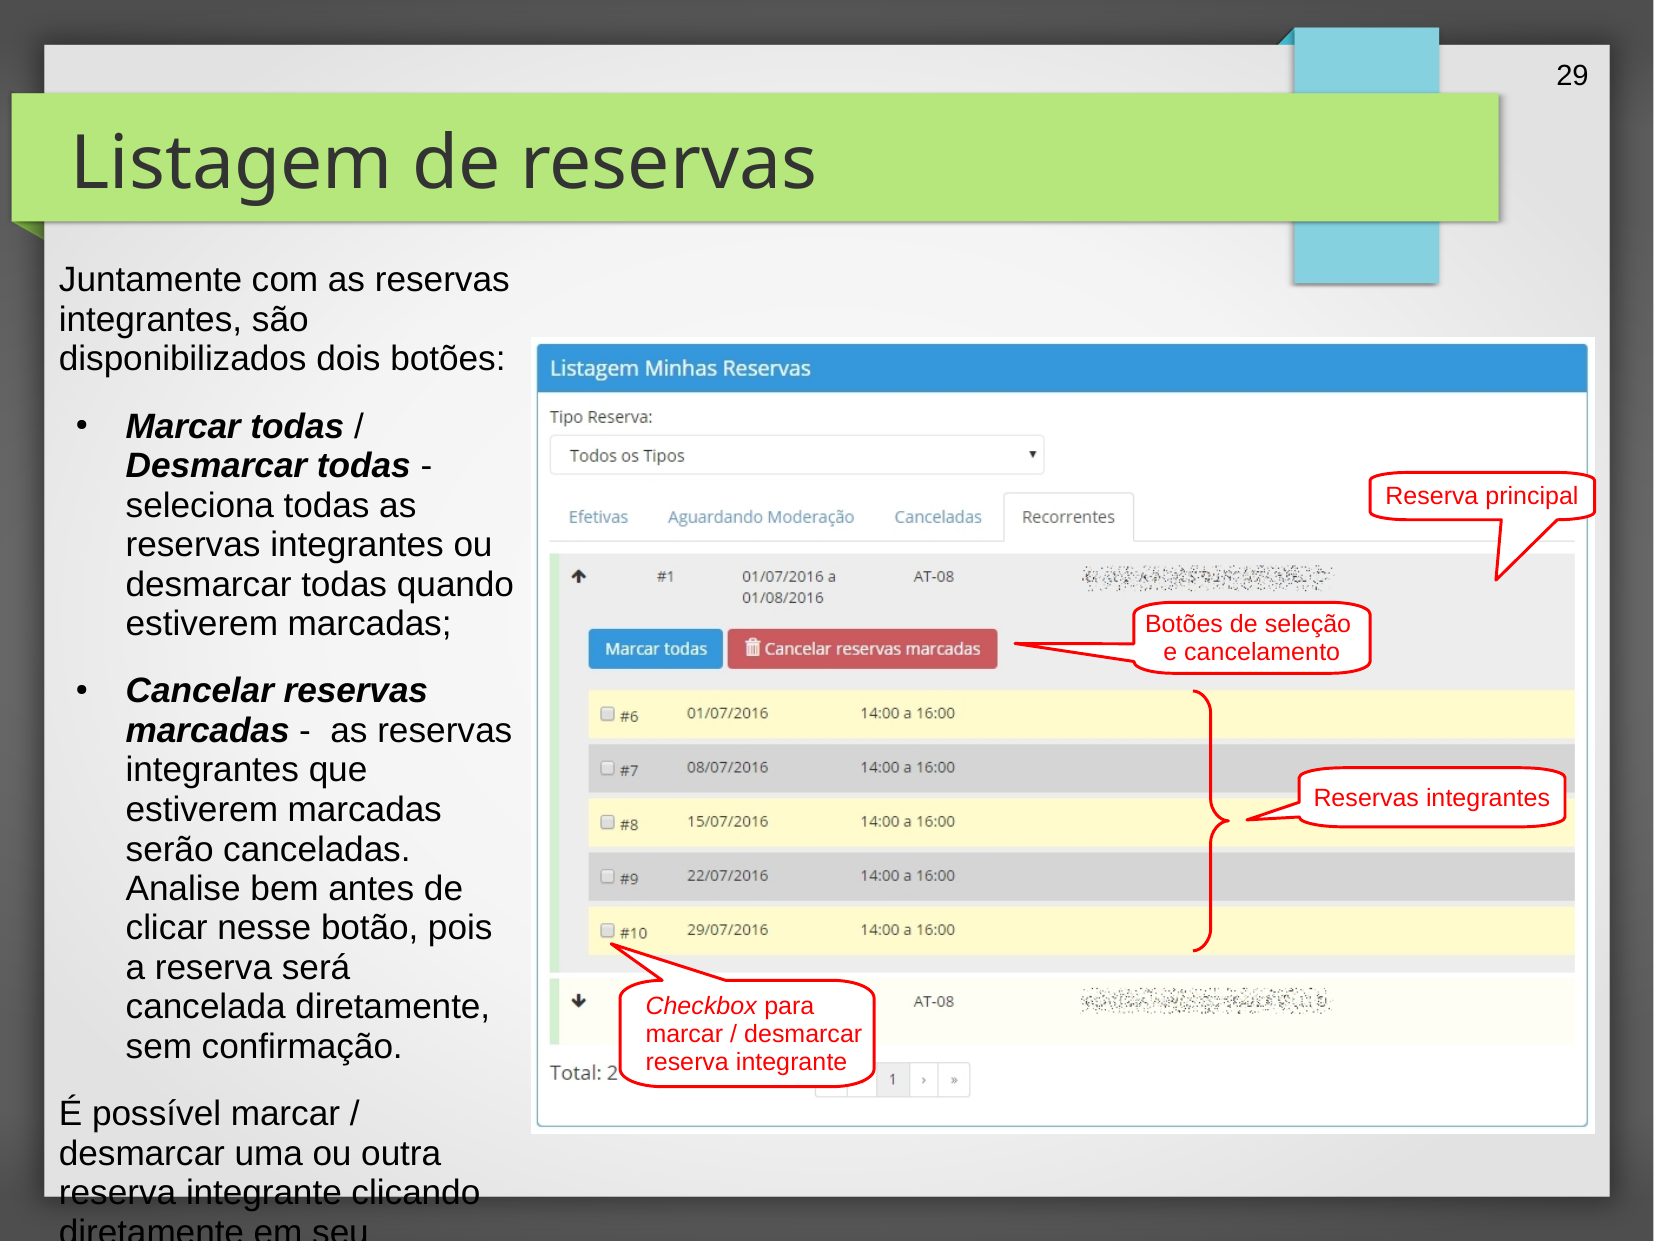

29
# Listagem de reservas
Juntamente com as reservas integrantes, são disponibilizados dois botões:
Marcar todas / Desmarcar todas - seleciona todas as reservas integrantes ou desmarcar todas quando estiverem marcadas;
Cancelar reservas marcadas - as reservas integrantes que estiverem marcadas serão canceladas. Analise bem antes de clicar nesse botão, pois a reserva será cancelada diretamente, sem confirmação.
É possível marcar / desmarcar uma ou outra reserva integrante clicando diretamente em seu checkbox. Somente reservas com data futura possuem o checkbox, já que reservas com data passada não podem ser canceladas.
Reserva principal
Botões de seleção
e cancelamento
Reservas integrantes
Checkbox para
marcar / desmarcar
reserva integrante